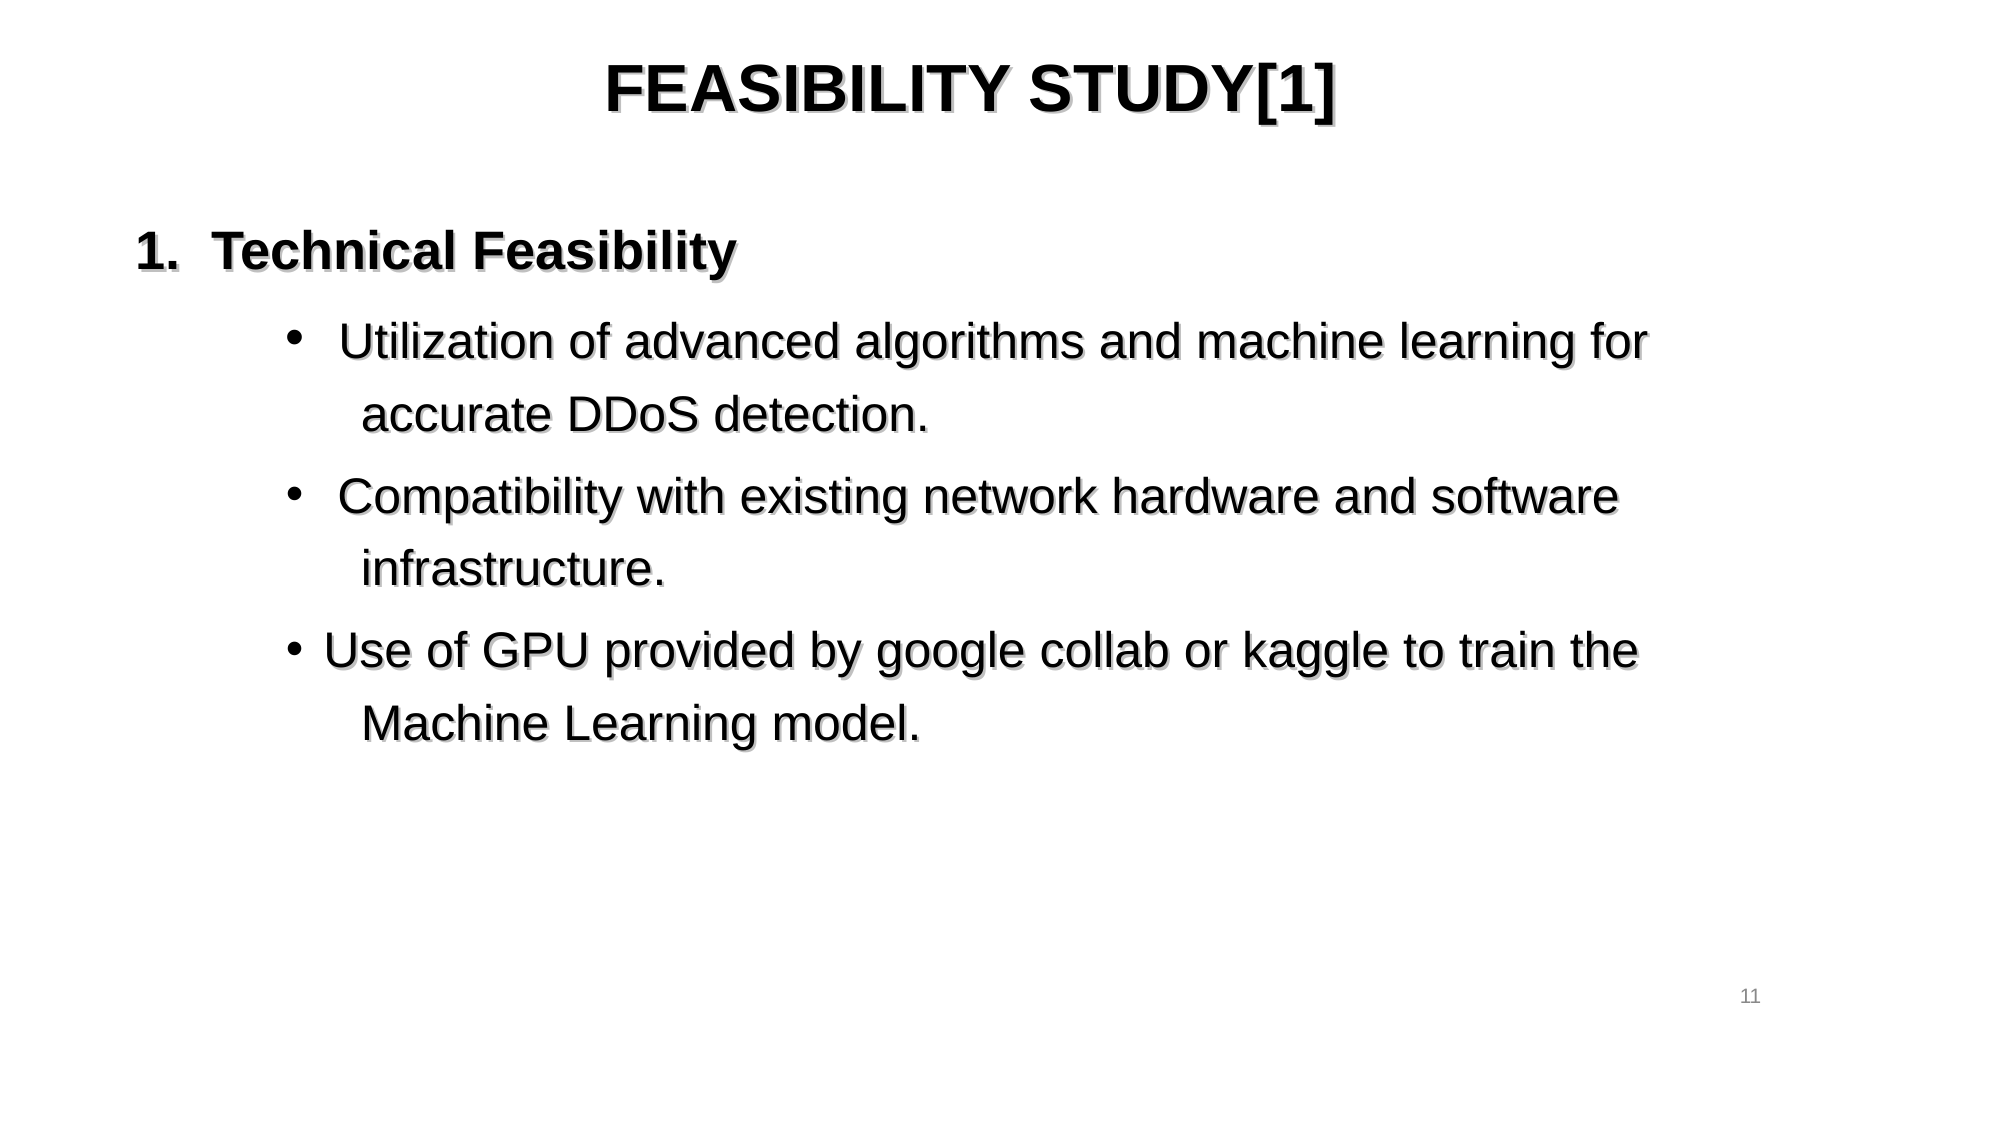

# Feasibility study[1]
1.  Technical Feasibility
 Utilization of advanced algorithms and machine learning for accurate DDoS detection.
 Compatibility with existing network hardware and software infrastructure.
Use of GPU provided by google collab or kaggle to train the Machine Learning model.
11